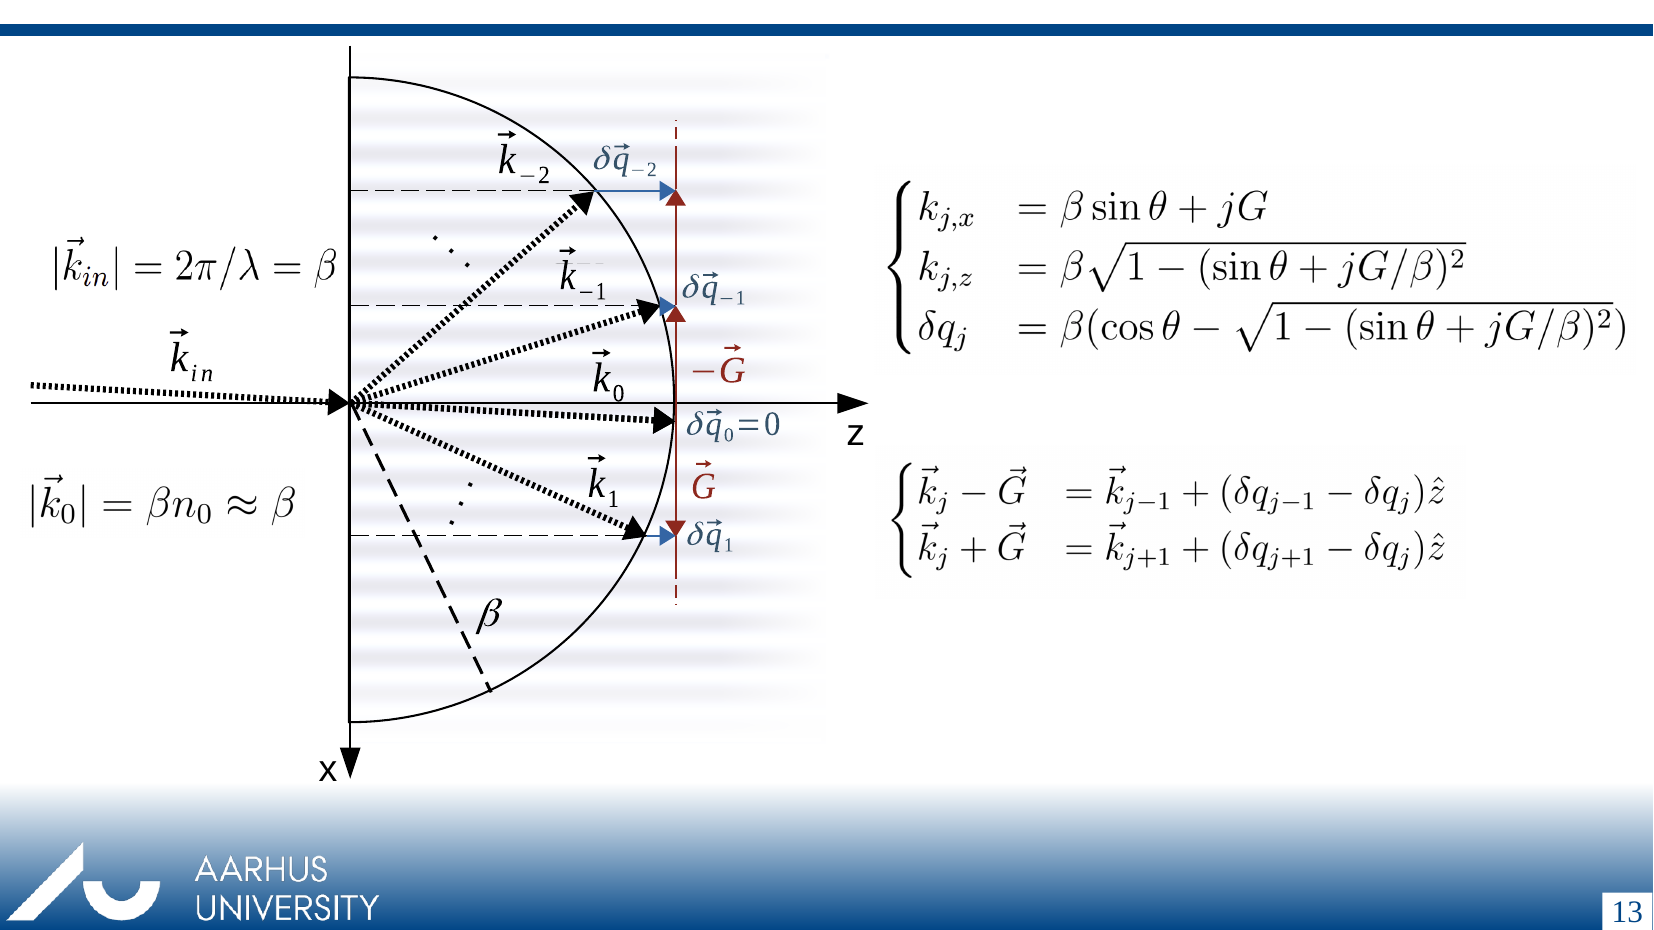

. . .
z
. . .
x
13